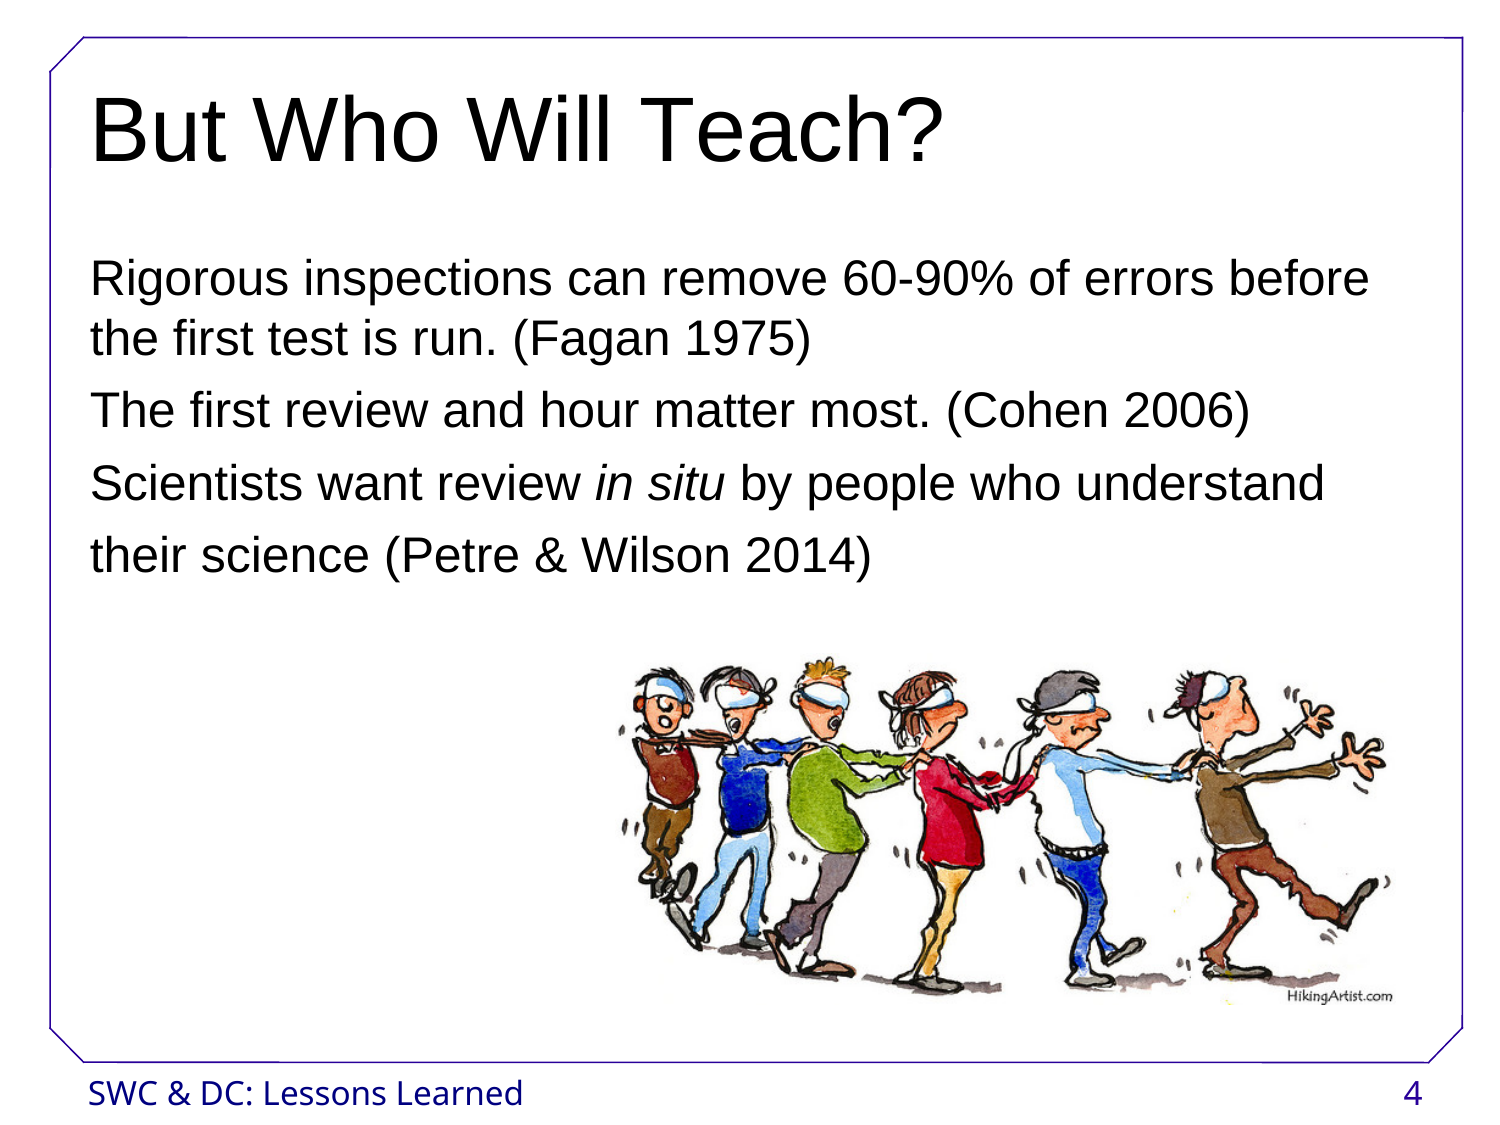

But Who Will Teach?
# Rigorous inspections can remove 60-90% of errors before the first test is run. (Fagan 1975)
The first review and hour matter most. (Cohen 2006)
Scientists want review in situ by people who understand
their science (Petre & Wilson 2014)